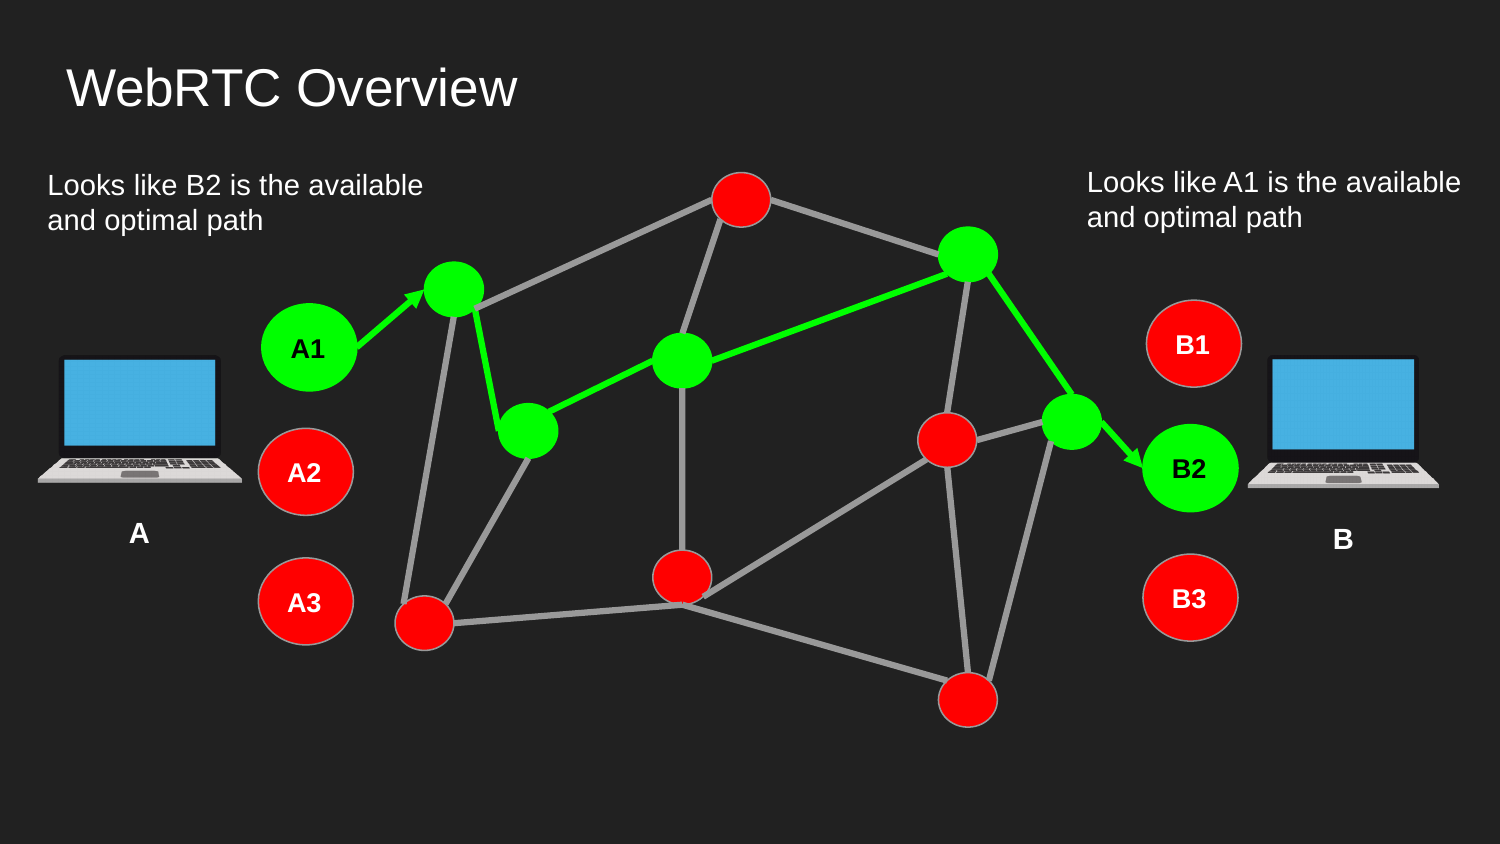

# WebRTC Overview
Looks like A1 is the available and optimal path
Looks like B2 is the available and optimal path
B1
B
A1
A
B2
A2
B3
A3